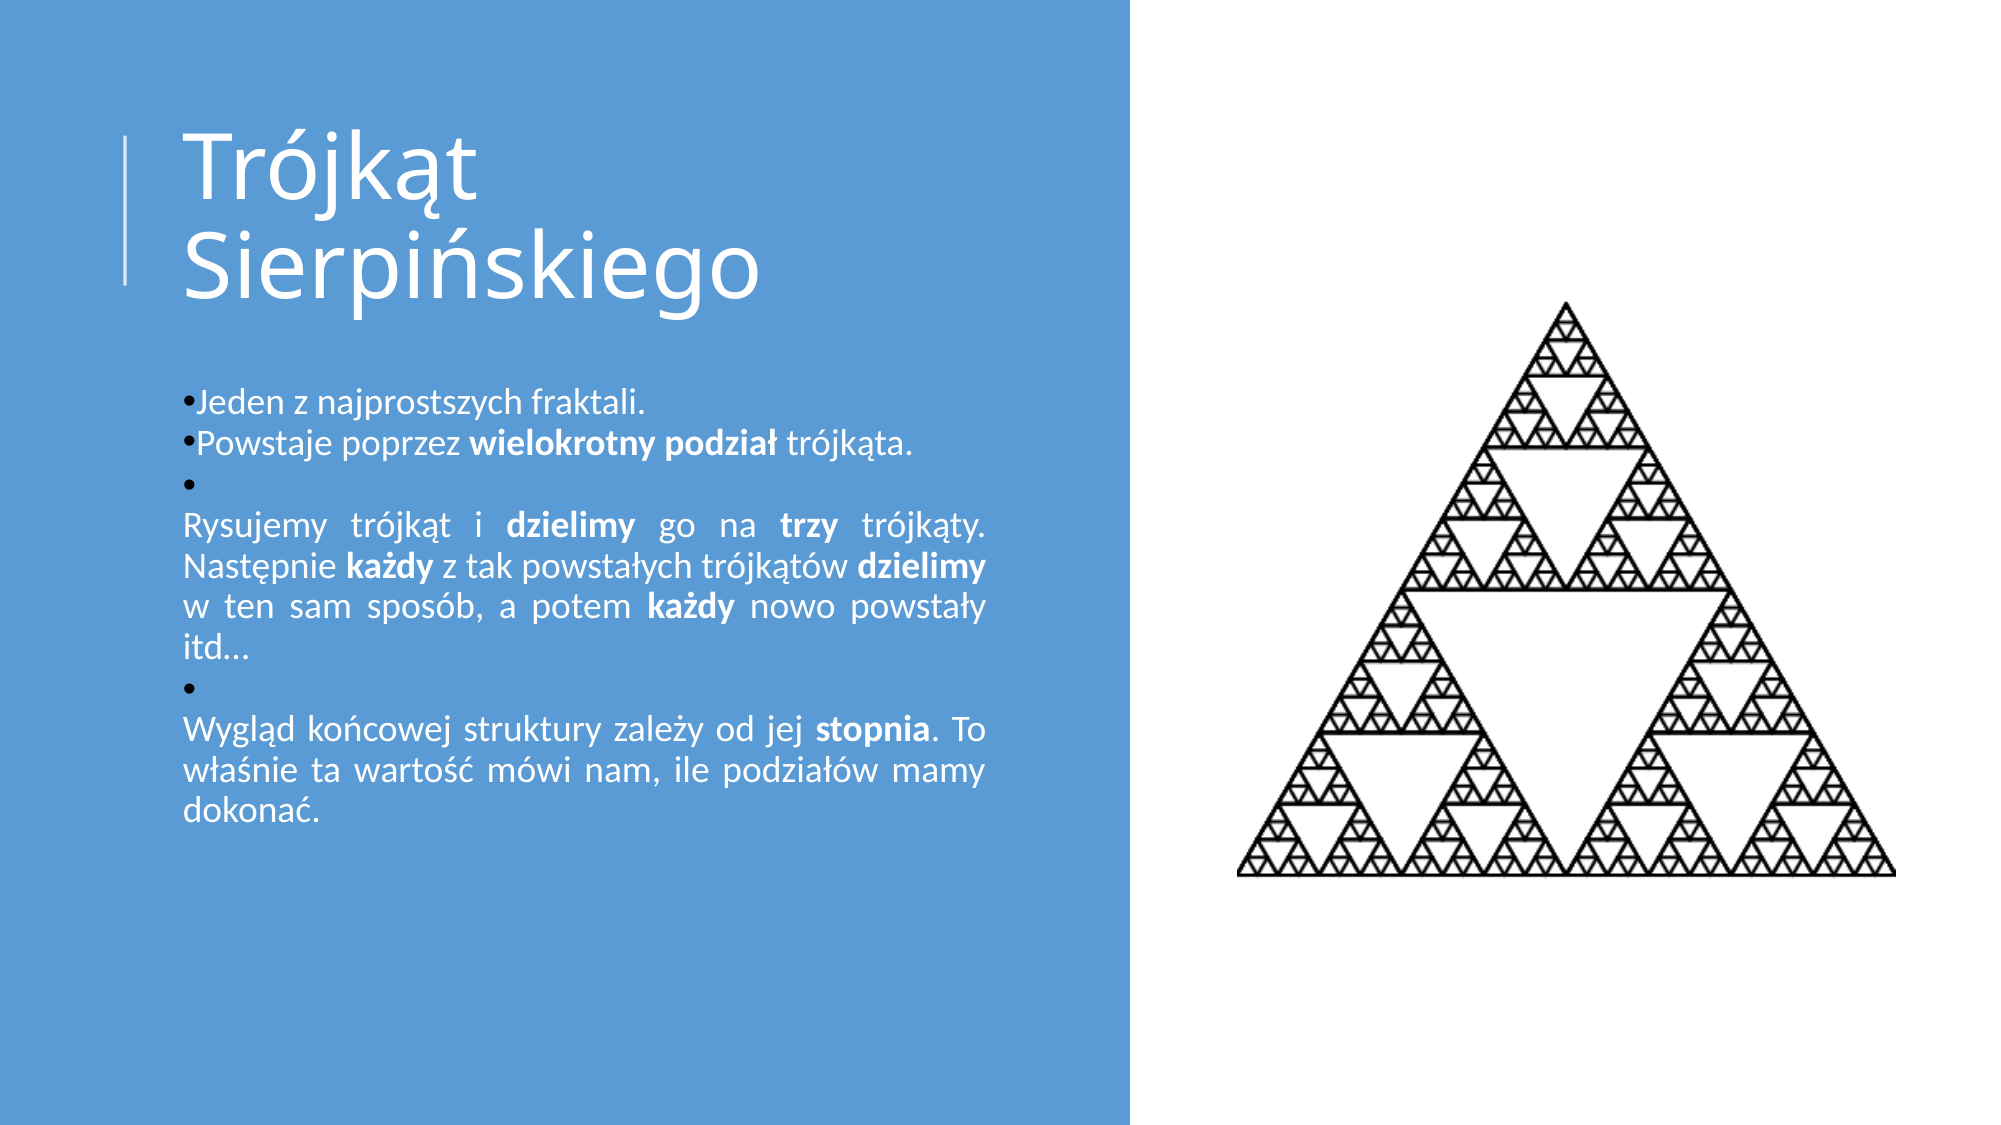

# Trójkąt Sierpińskiego
Jeden z najprostszych fraktali.
Powstaje poprzez wielokrotny podział trójkąta.
Rysujemy trójkąt i dzielimy go na trzy trójkąty. Następnie każdy z tak powstałych trójkątów dzielimy w ten sam sposób, a potem każdy nowo powstały itd…
Wygląd końcowej struktury zależy od jej stopnia. To właśnie ta wartość mówi nam, ile podziałów mamy dokonać.